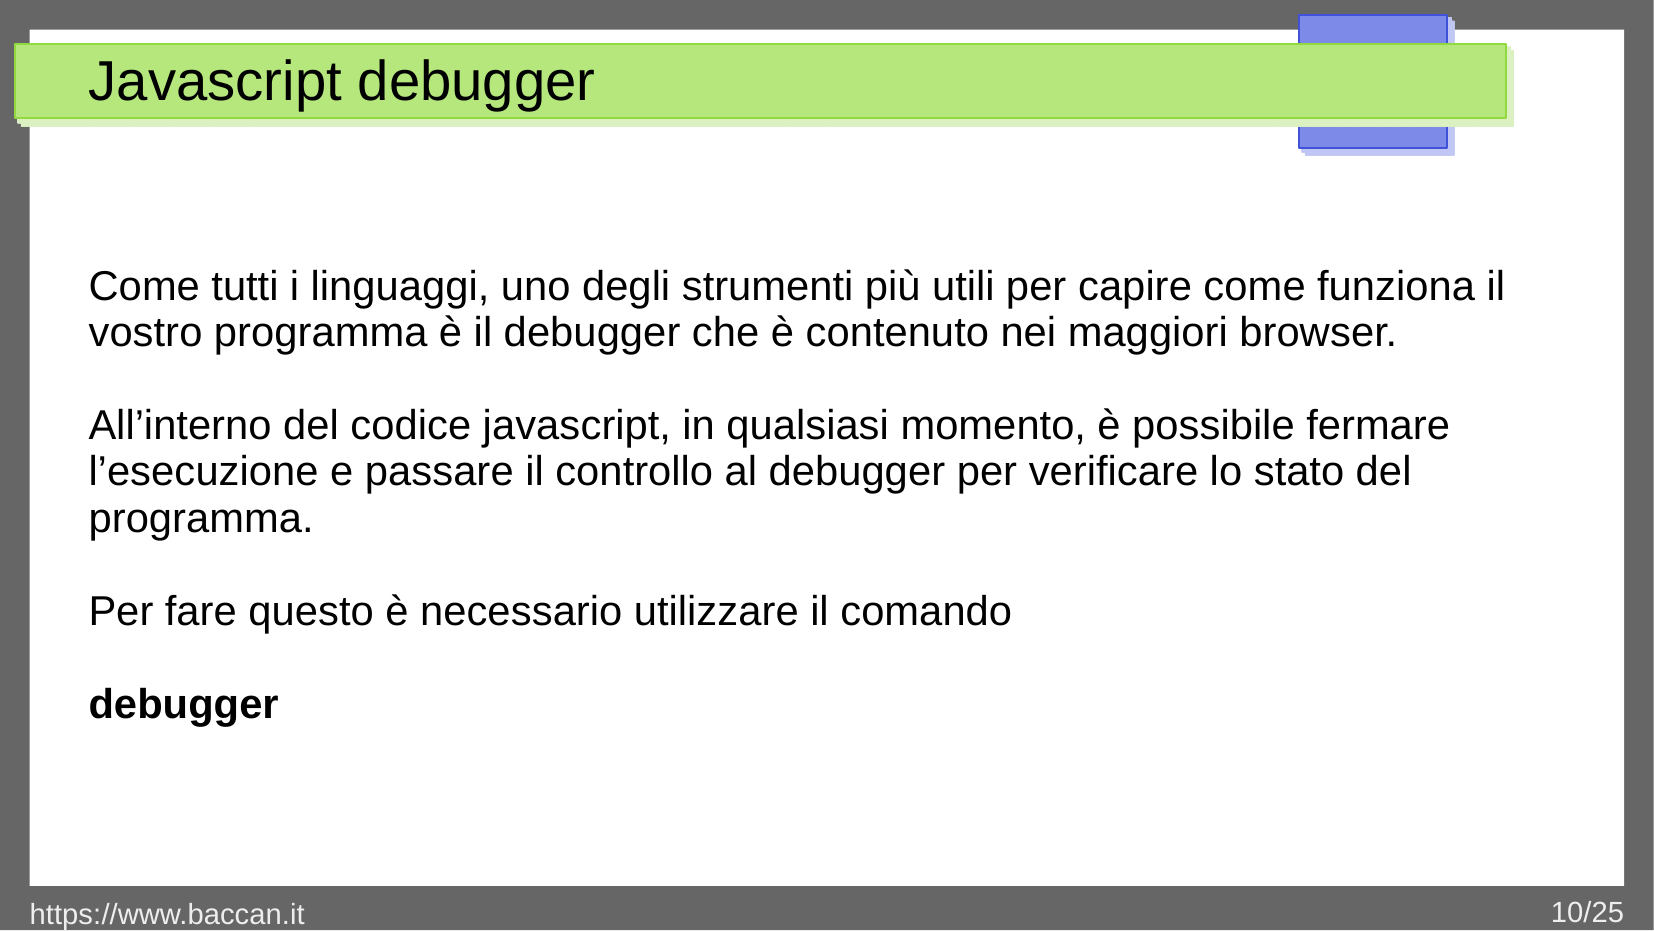

# Javascript debugger
Come tutti i linguaggi, uno degli strumenti più utili per capire come funziona il vostro programma è il debugger che è contenuto nei maggiori browser.
All’interno del codice javascript, in qualsiasi momento, è possibile fermare l’esecuzione e passare il controllo al debugger per verificare lo stato del programma.
Per fare questo è necessario utilizzare il comando
debugger
10
https://www.baccan.it